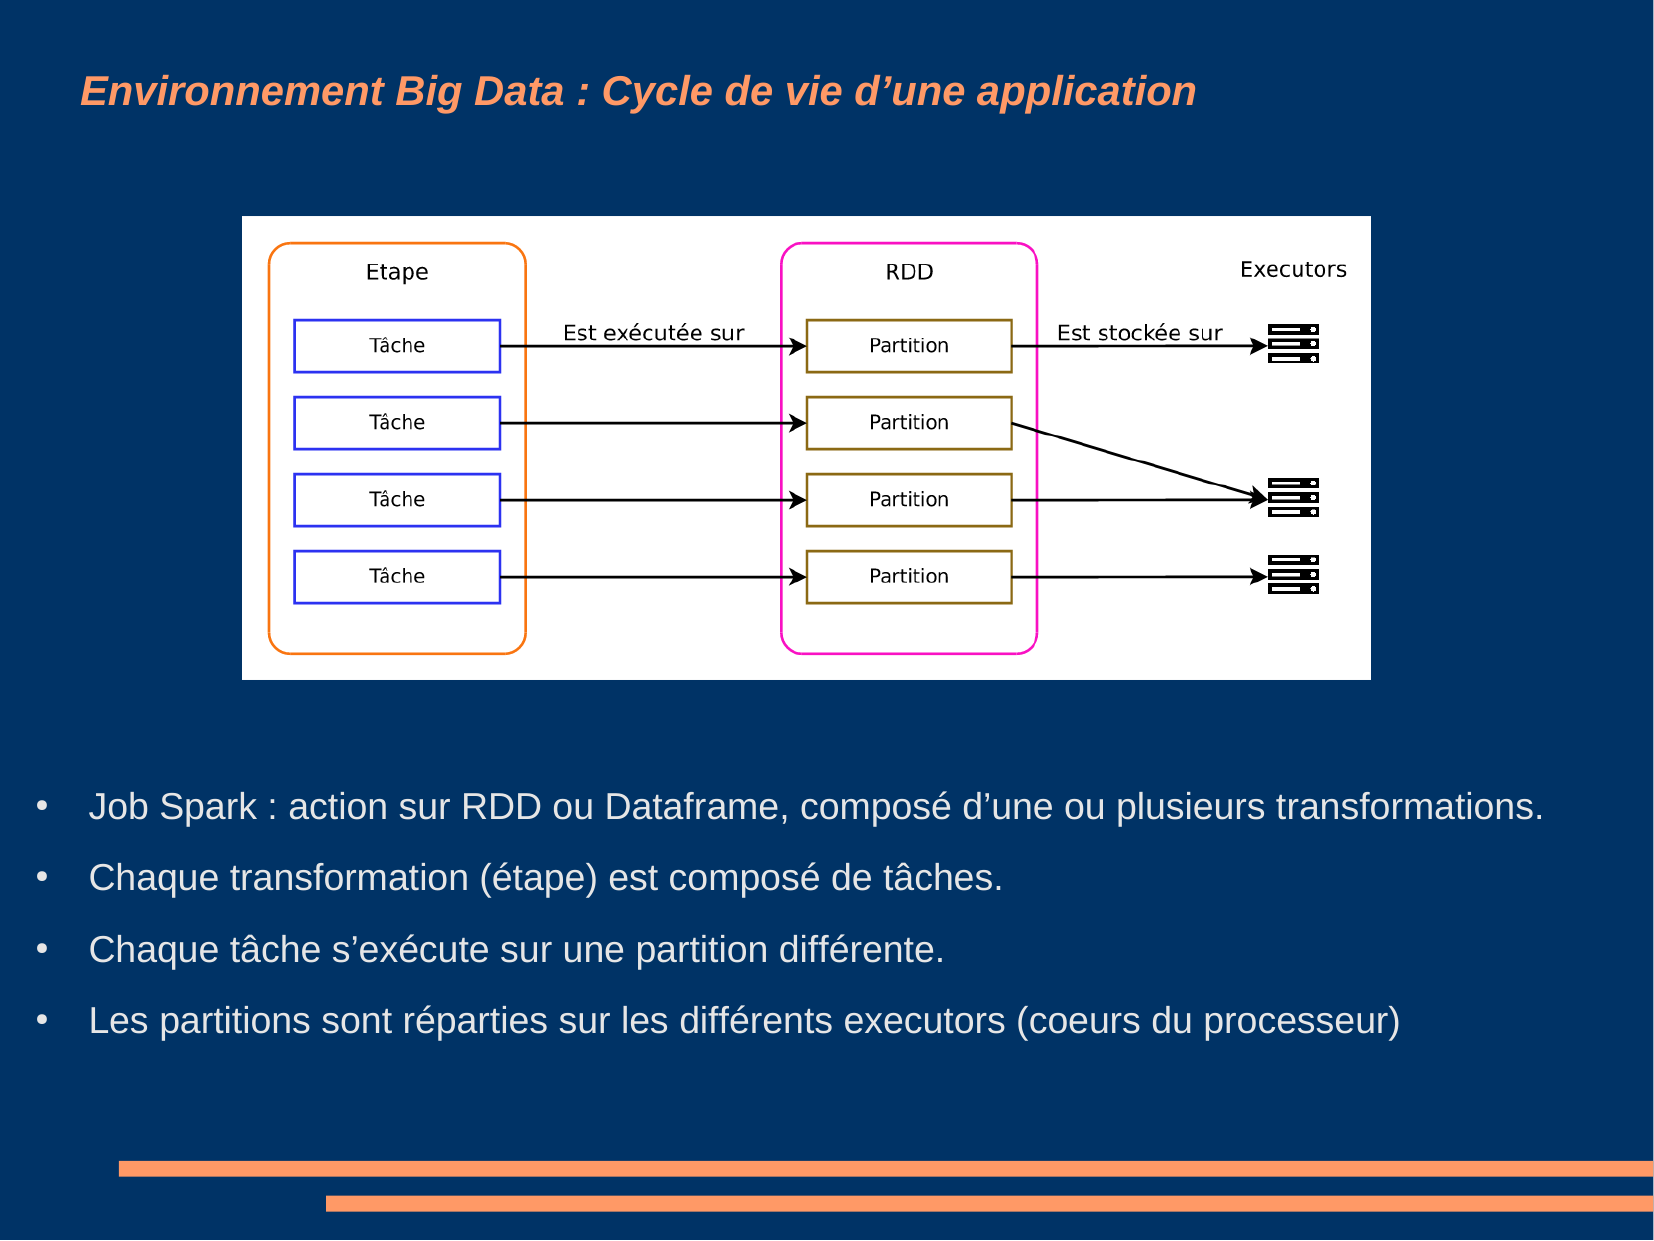

# Environnement Big Data : Cycle de vie d’une application
Job Spark : action sur RDD ou Dataframe, composé d’une ou plusieurs transformations.
Chaque transformation (étape) est composé de tâches.
Chaque tâche s’exécute sur une partition différente.
Les partitions sont réparties sur les différents executors (coeurs du processeur)